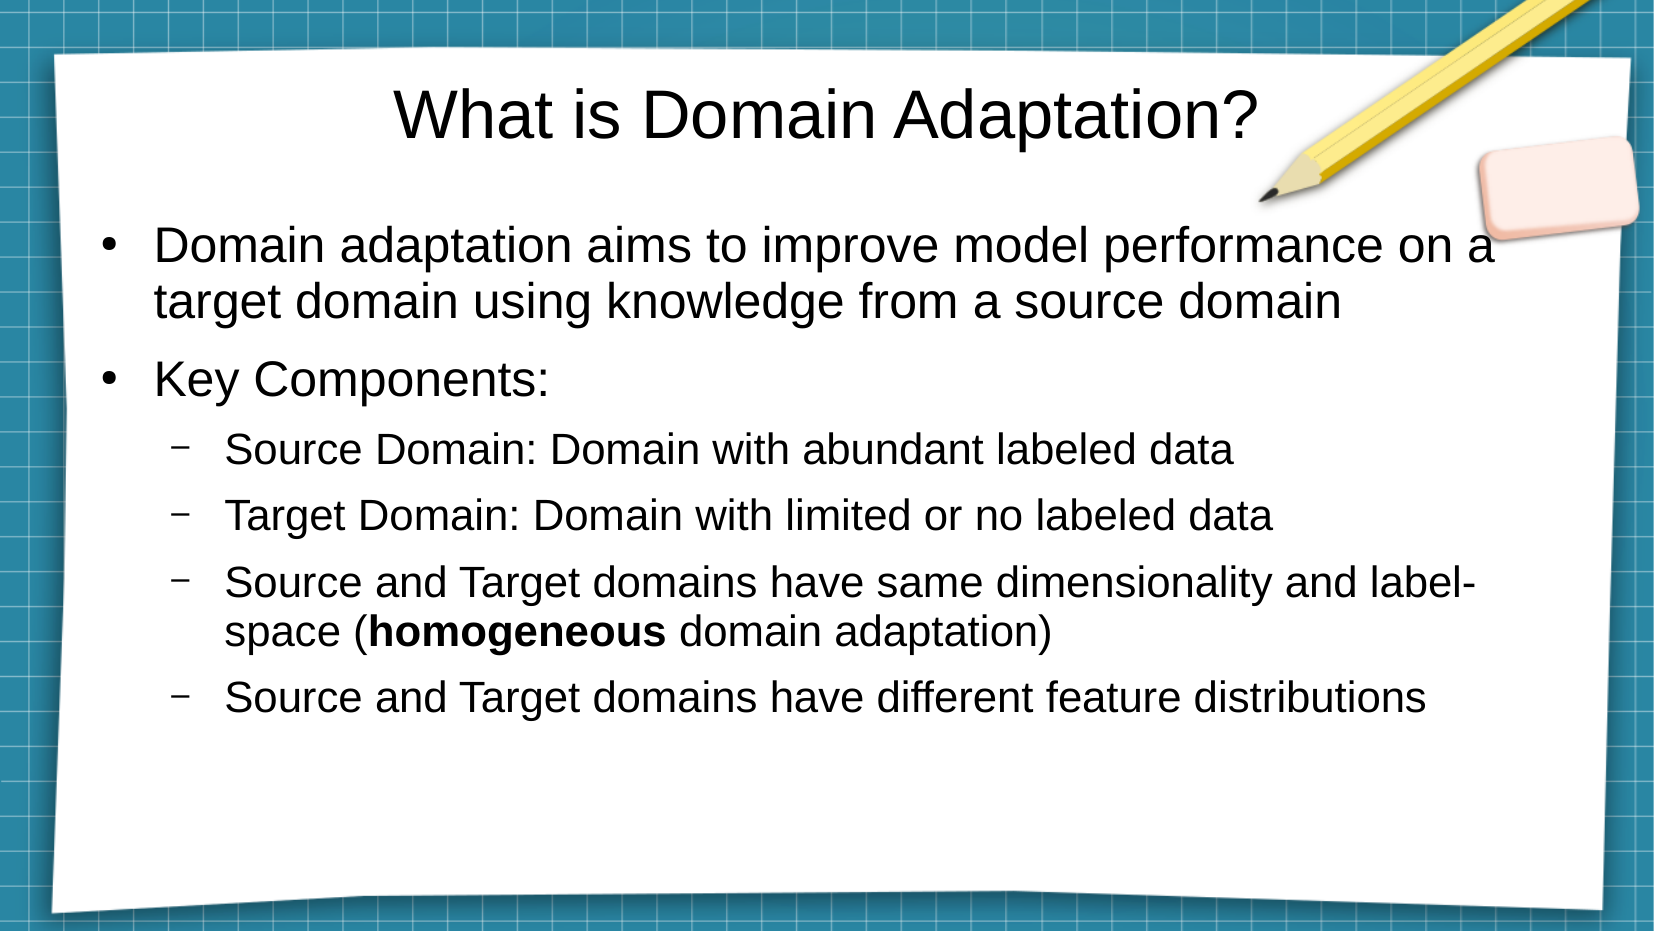

# What is Domain Adaptation?
Domain adaptation aims to improve model performance on a target domain using knowledge from a source domain
Key Components:
Source Domain: Domain with abundant labeled data
Target Domain: Domain with limited or no labeled data
Source and Target domains have same dimensionality and label-space (homogeneous domain adaptation)
Source and Target domains have different feature distributions